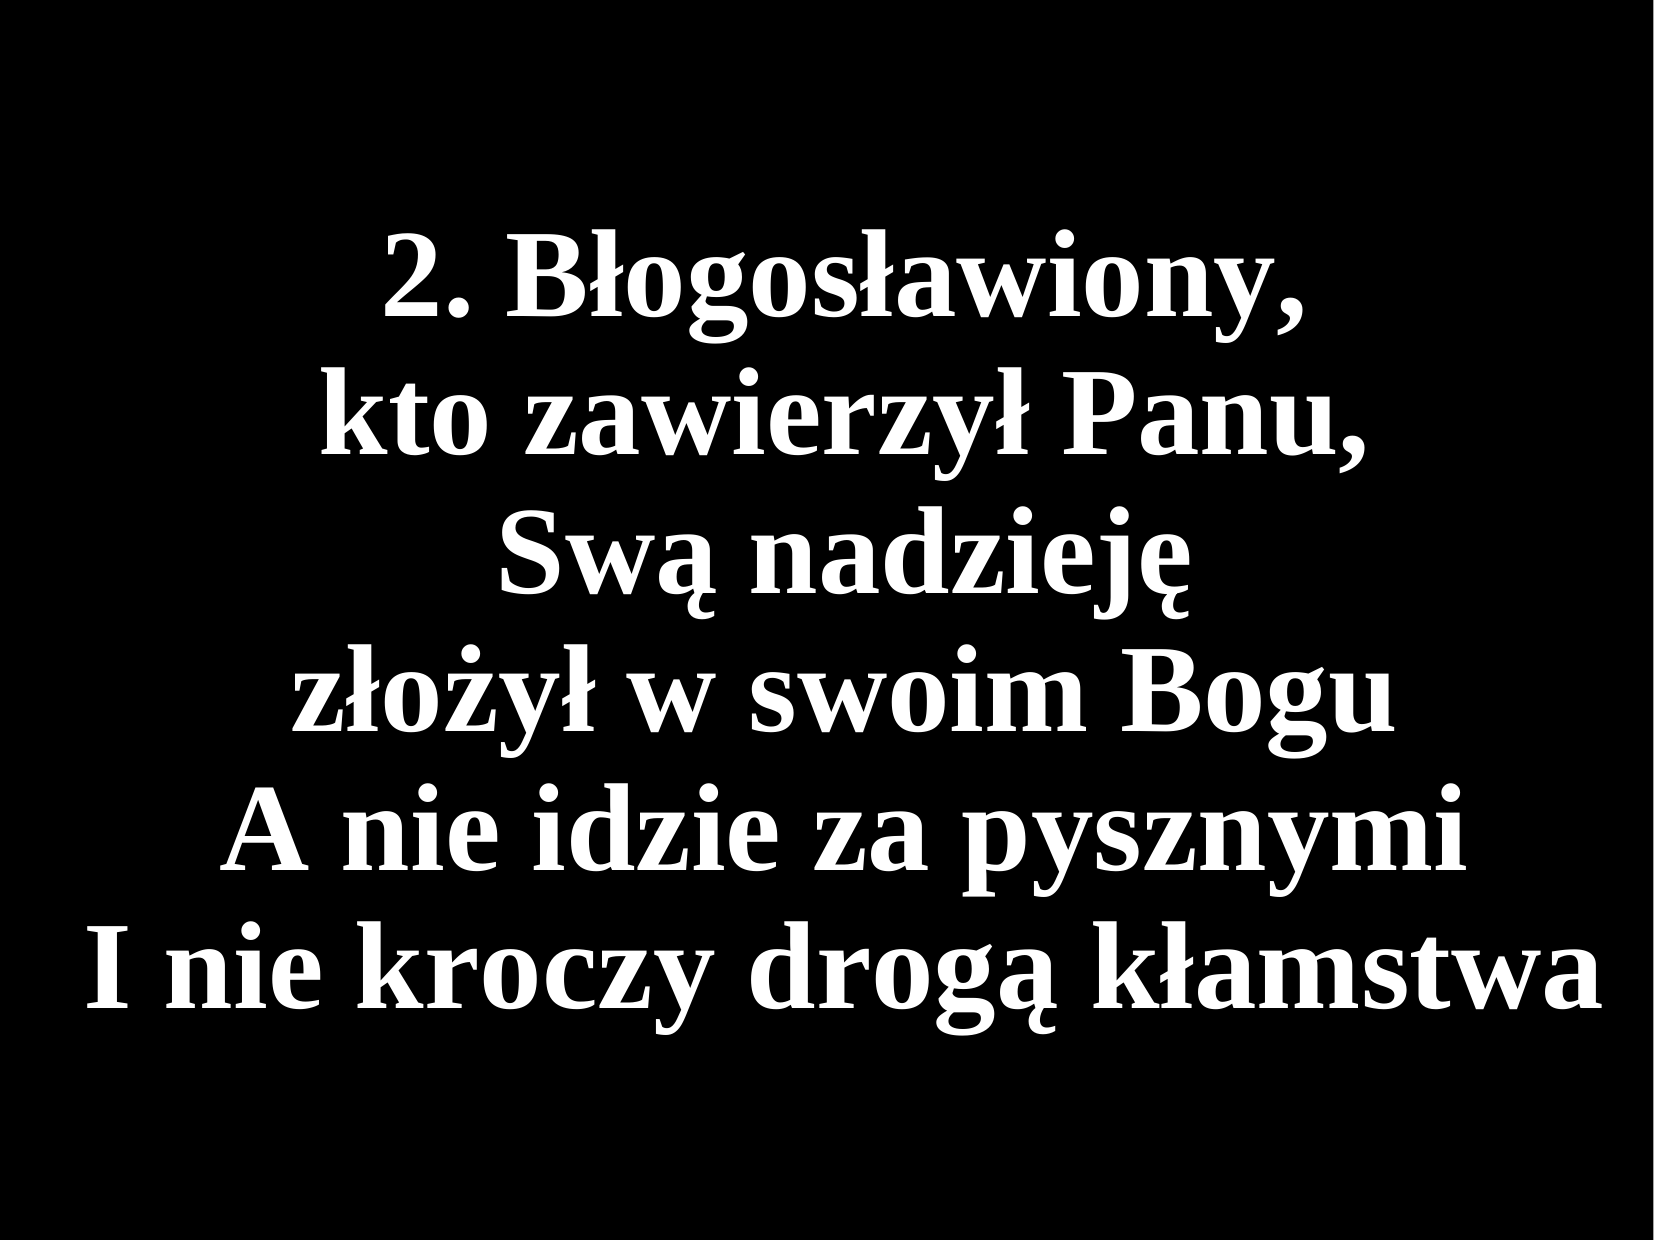

# 2. Błogosławiony,
kto zawierzył Panu,
Swą nadzieję
złożył w swoim Bogu
A nie idzie za pysznymi
I nie kroczy drogą kłamstwa